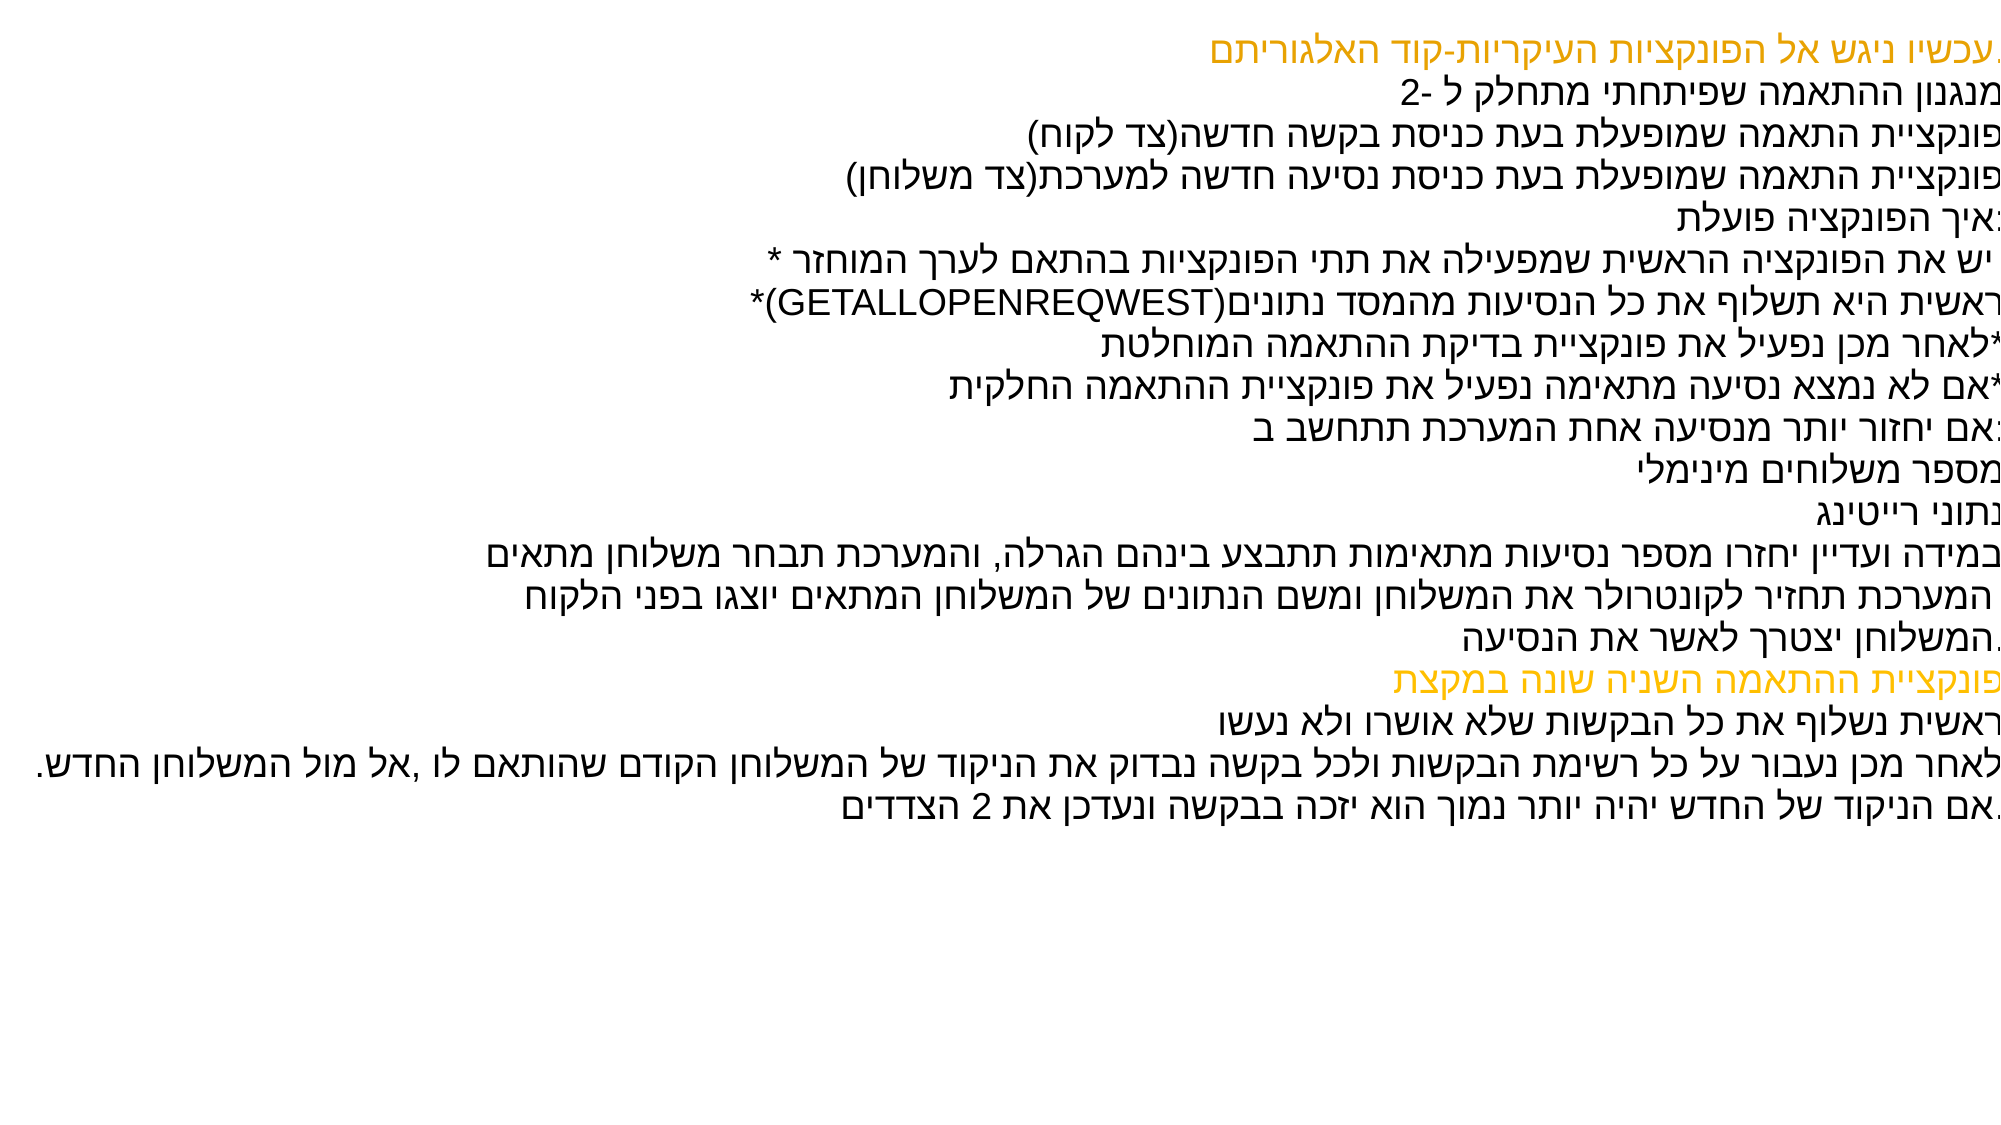

עכשיו ניגש אל הפונקציות העיקריות-קוד האלגוריתם.
מנגנון ההתאמה שפיתחתי מתחלק ל -2
פונקציית התאמה שמופעלת בעת כניסת בקשה חדשה(צד לקוח)
פונקציית התאמה שמופעלת בעת כניסת נסיעה חדשה למערכת(צד משלוחן)
איך הפונקציה פועלת:
* יש את הפונקציה הראשית שמפעילה את תתי הפונקציות בהתאם לערך המוחזר
*(GETALLOPENREQWEST)ראשית היא תשלוף את כל הנסיעות מהמסד נתונים
לאחר מכן נפעיל את פונקציית בדיקת ההתאמה המוחלטת*
אם לא נמצא נסיעה מתאימה נפעיל את פונקציית ההתאמה החלקית*
אם יחזור יותר מנסיעה אחת המערכת תתחשב ב:
מספר משלוחים מינימלי
נתוני רייטינג
במידה ועדיין יחזרו מספר נסיעות מתאימות תתבצע בינהם הגרלה, והמערכת תבחר משלוחן מתאים
המערכת תחזיר לקונטרולר את המשלוחן ומשם הנתונים של המשלוחן המתאים יוצגו בפני הלקוח
המשלוחן יצטרך לאשר את הנסיעה.
פונקציית ההתאמה השניה שונה במקצת
ראשית נשלוף את כל הבקשות שלא אושרו ולא נעשו
לאחר מכן נעבור על כל רשימת הבקשות ולכל בקשה נבדוק את הניקוד של המשלוחן הקודם שהותאם לו ,אל מול המשלוחן החדש. אם הניקוד של החדש יהיה יותר נמוך הוא יזכה בבקשה ונעדכן את 2 הצדדים.